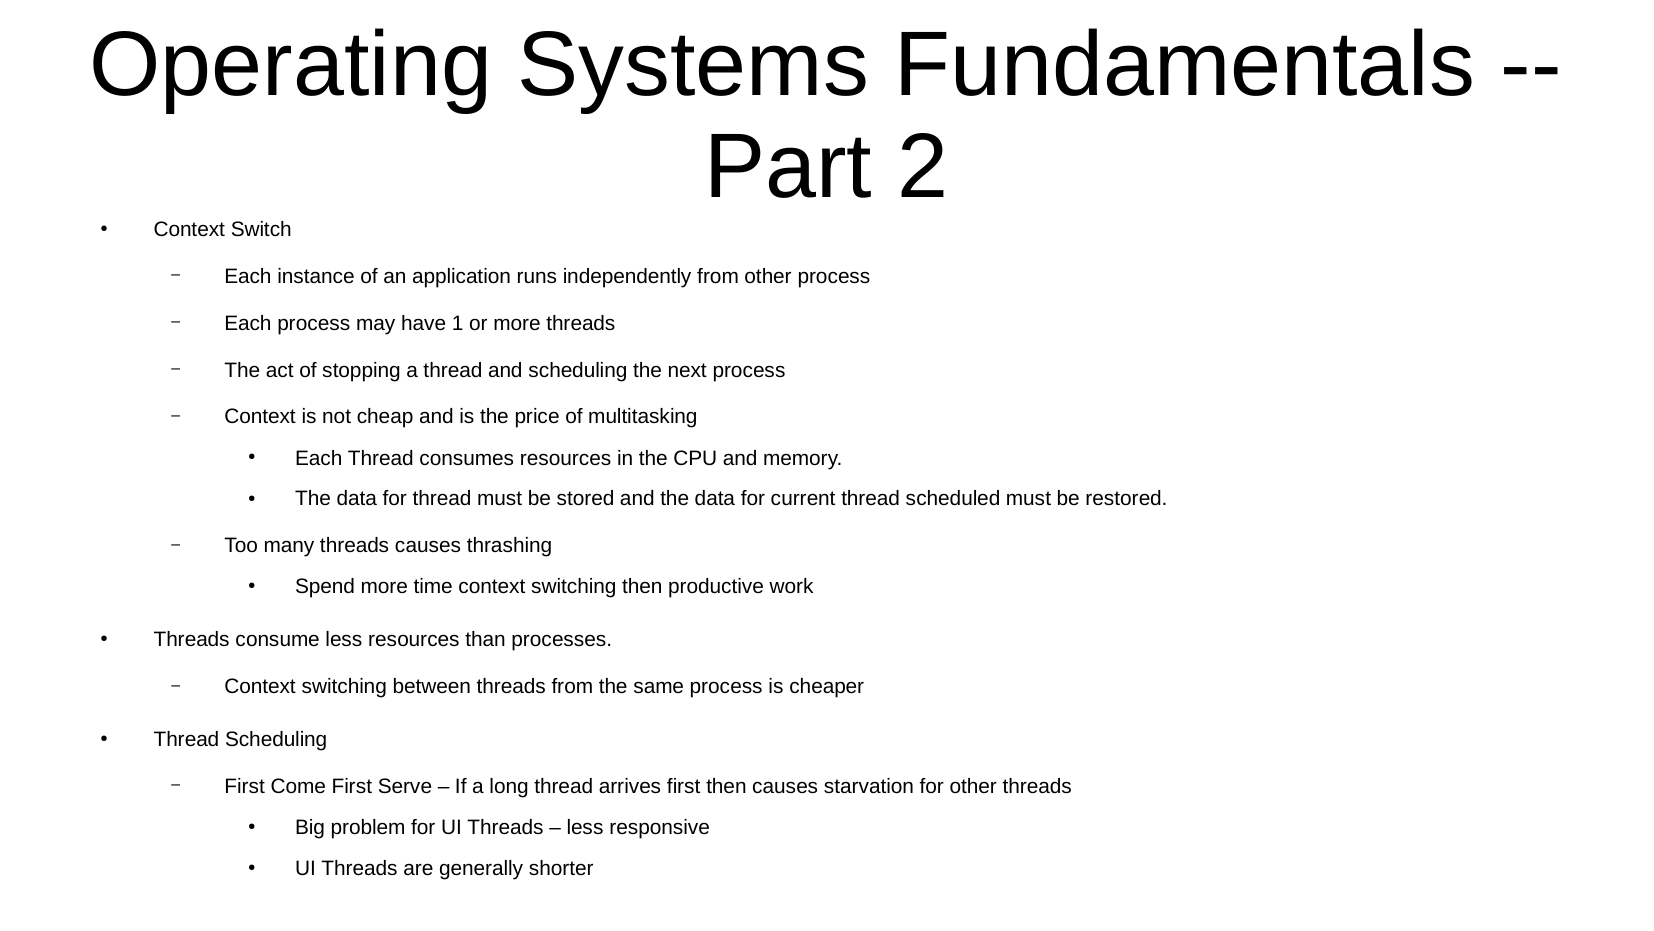

# Operating Systems Fundamentals --Part 2
Context Switch
Each instance of an application runs independently from other process
Each process may have 1 or more threads
The act of stopping a thread and scheduling the next process
Context is not cheap and is the price of multitasking
Each Thread consumes resources in the CPU and memory.
The data for thread must be stored and the data for current thread scheduled must be restored.
Too many threads causes thrashing
Spend more time context switching then productive work
Threads consume less resources than processes.
Context switching between threads from the same process is cheaper
Thread Scheduling
First Come First Serve – If a long thread arrives first then causes starvation for other threads
Big problem for UI Threads – less responsive
UI Threads are generally shorter